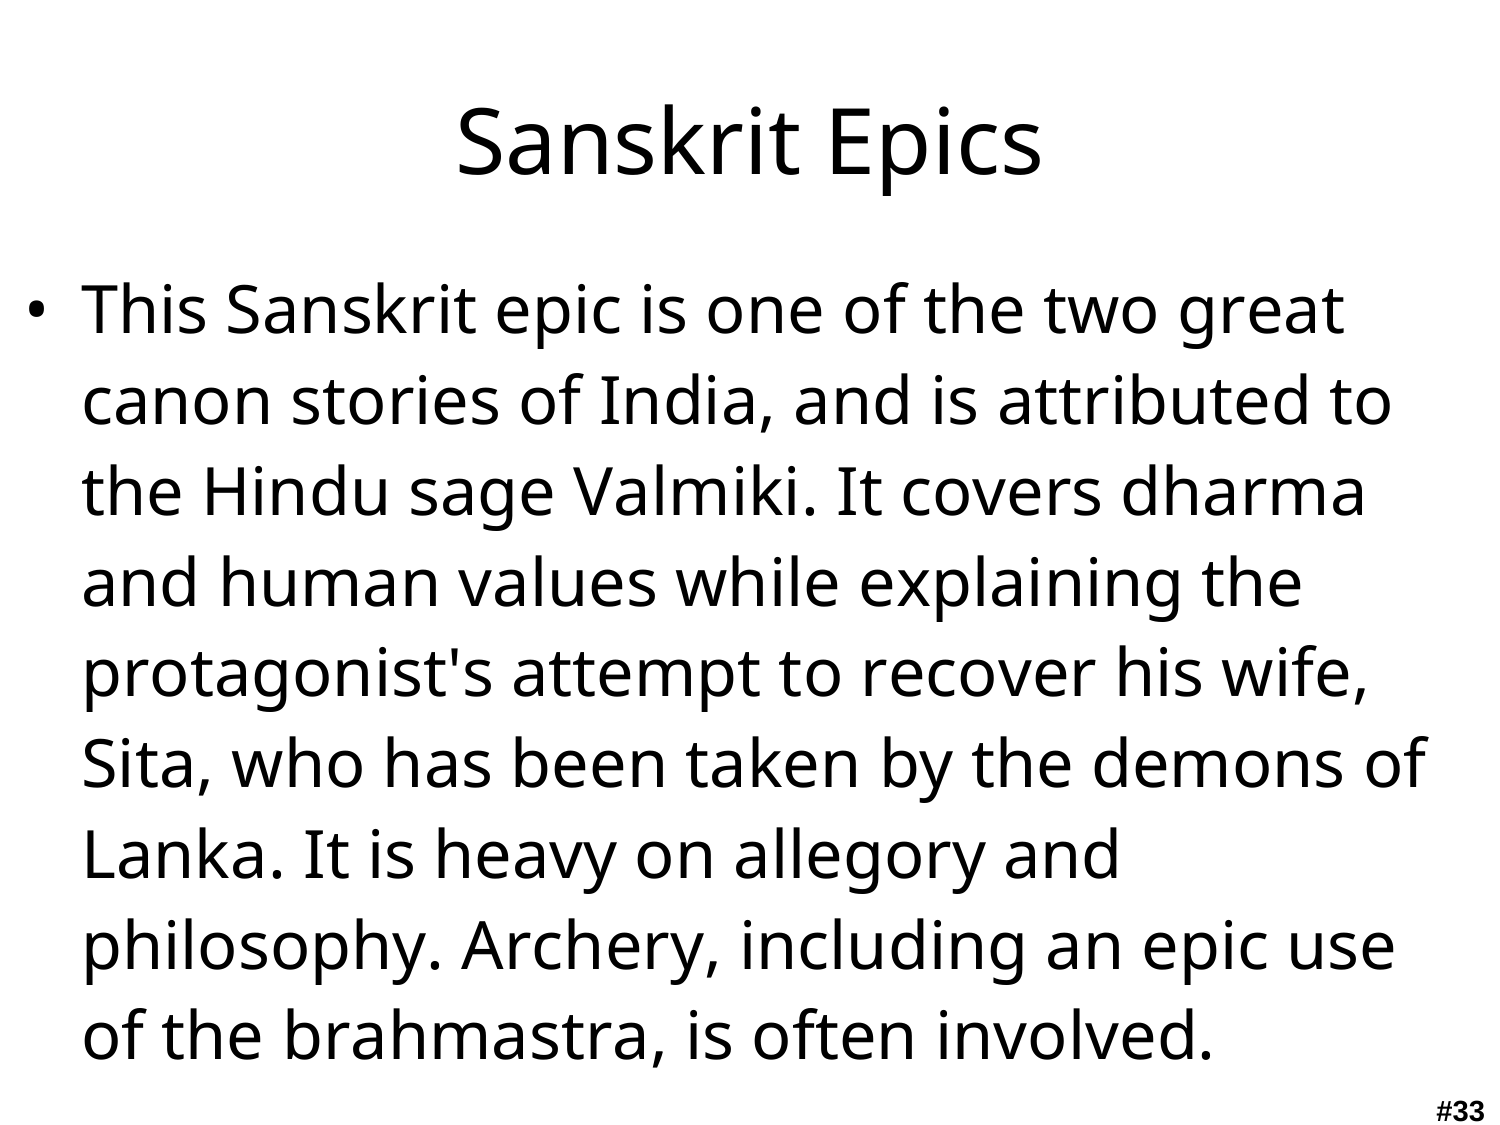

# Sanskrit Epics
This Sanskrit epic is one of the two great canon stories of India, and is attributed to the Hindu sage Valmiki. It covers dharma and human values while explaining the protagonist's attempt to recover his wife, Sita, who has been taken by the demons of Lanka. It is heavy on allegory and philosophy. Archery, including an epic use of the brahmastra, is often involved.
33